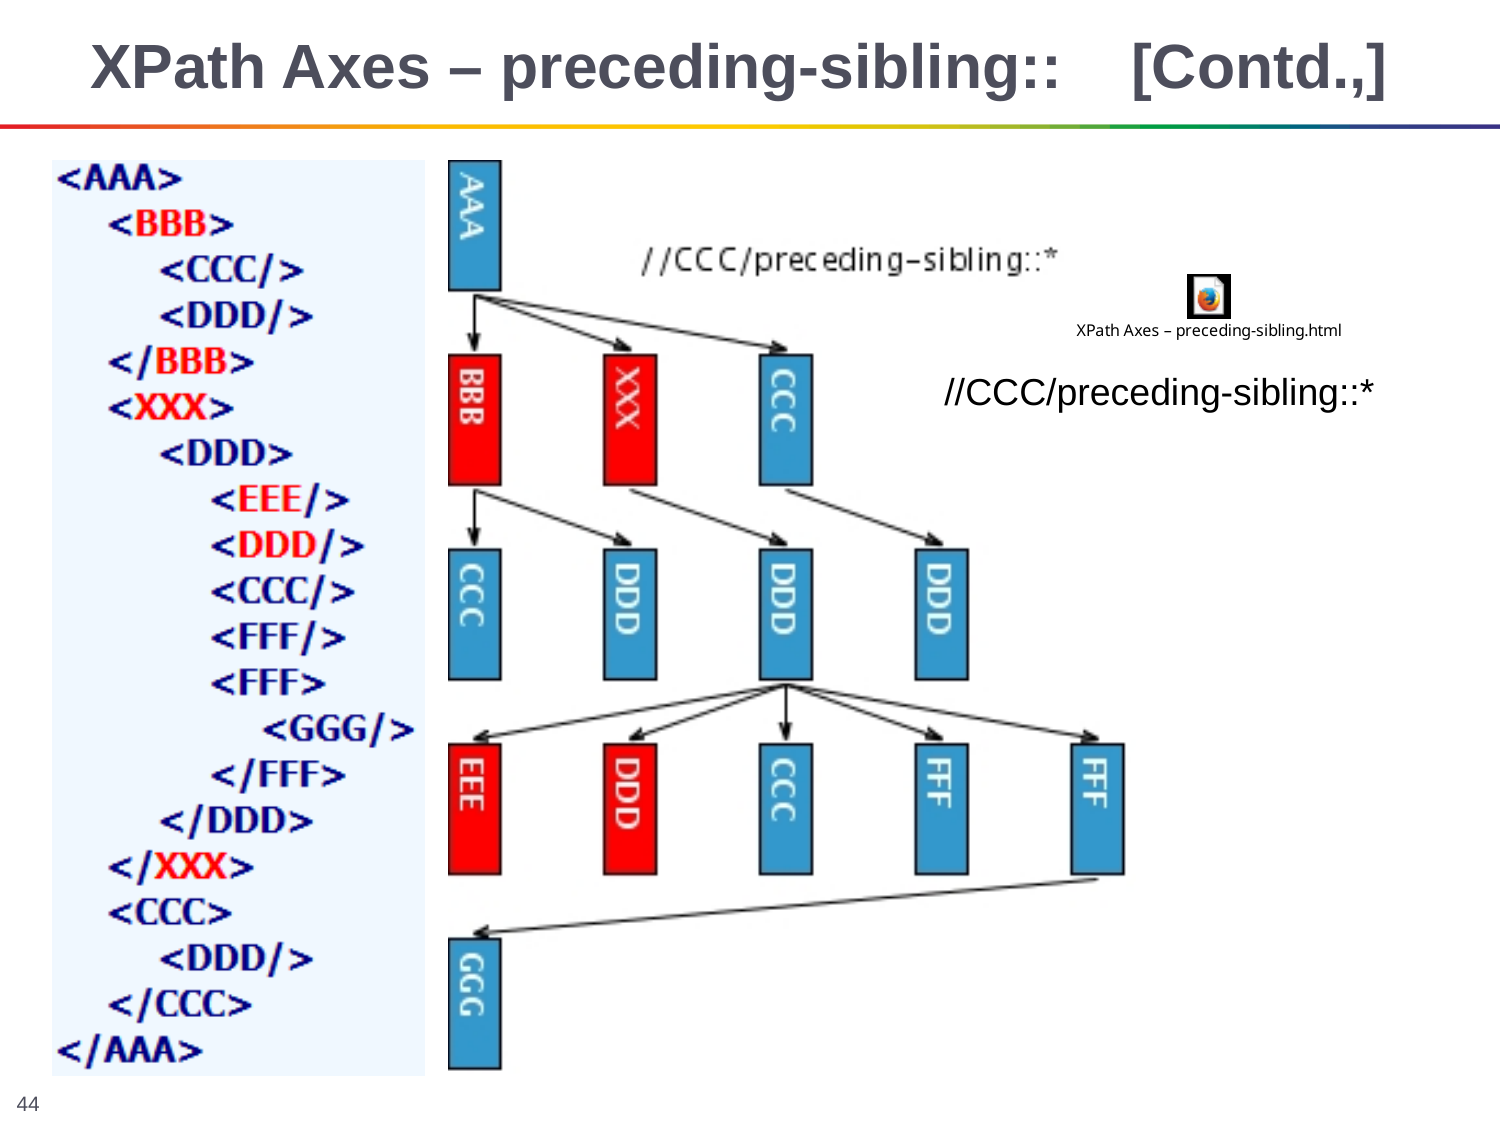

# XPath Axes – preceding-sibling:: [Contd.,]
//CCC/preceding-sibling::*